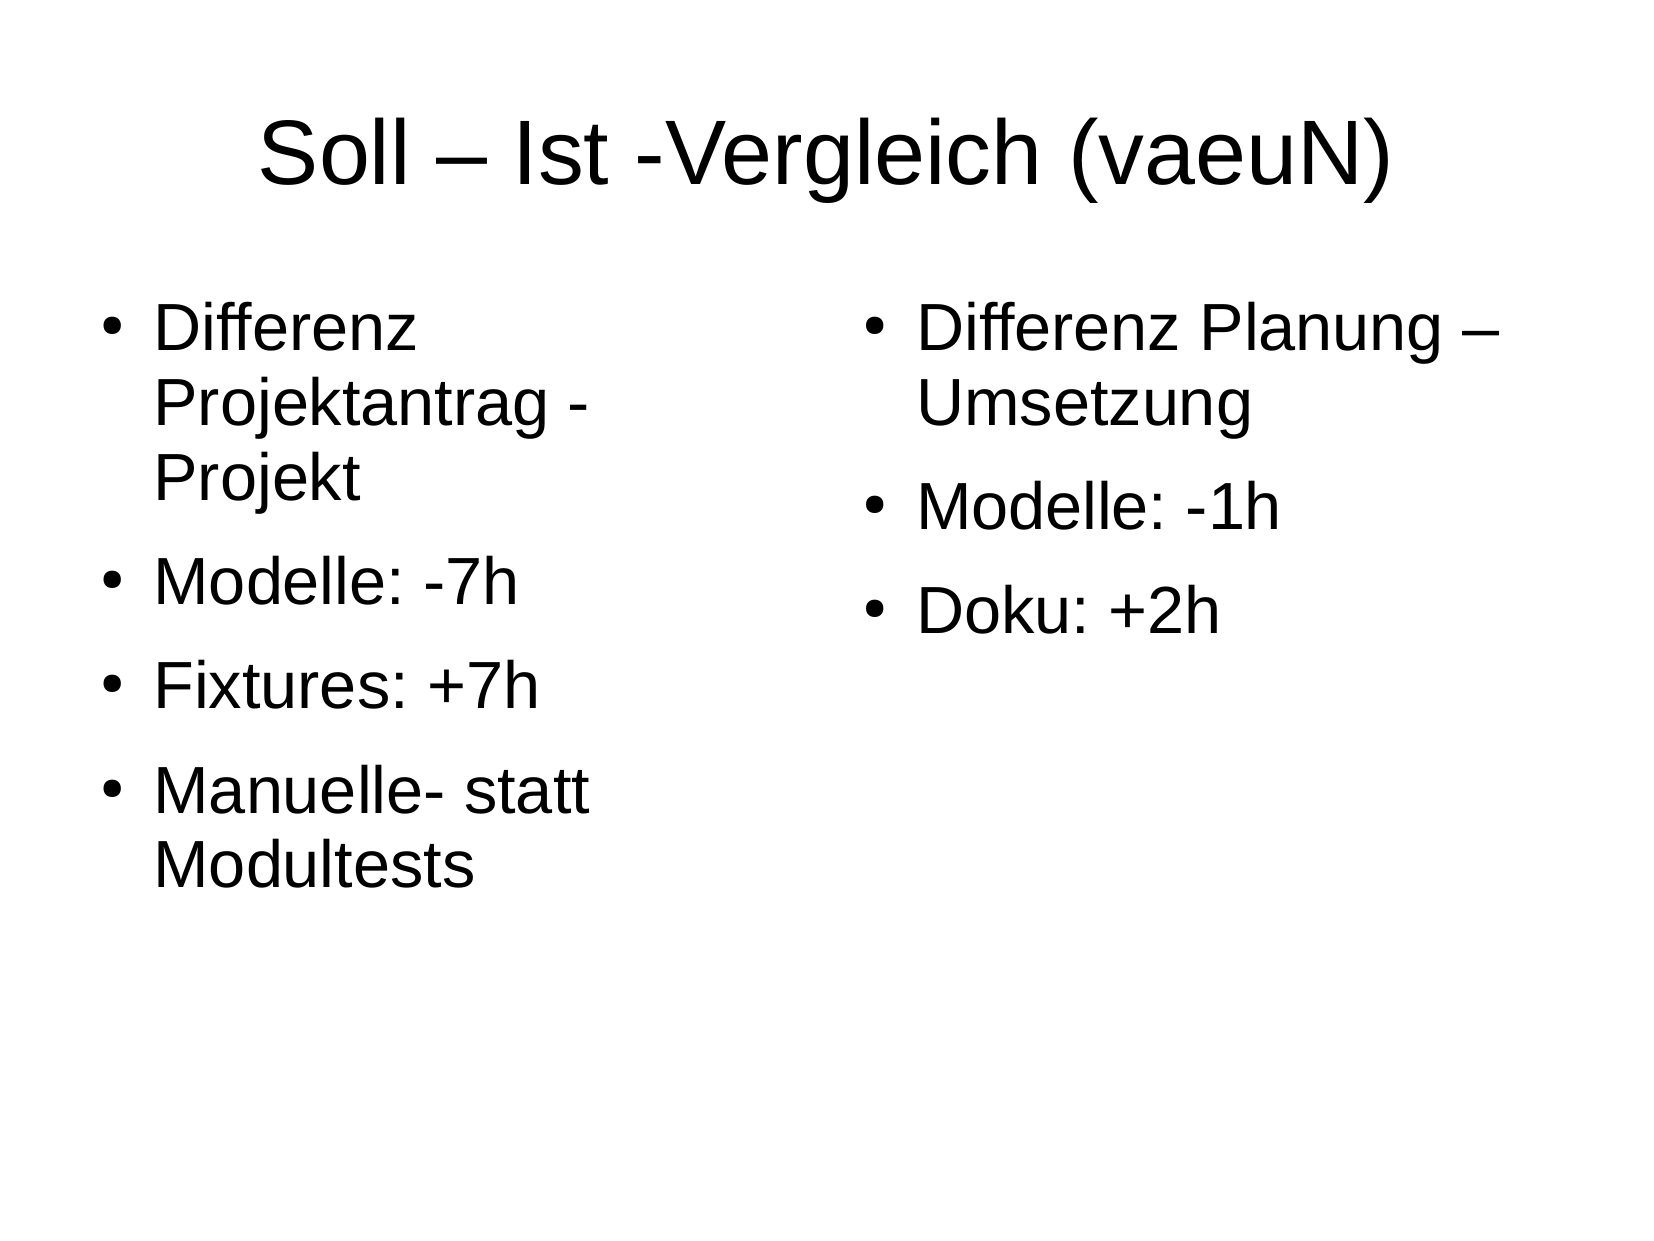

# Soll – Ist -Vergleich (vaeuN)
Differenz Projektantrag - Projekt
Modelle: -7h
Fixtures: +7h
Manuelle- statt Modultests
Differenz Planung – Umsetzung
Modelle: -1h
Doku: +2h